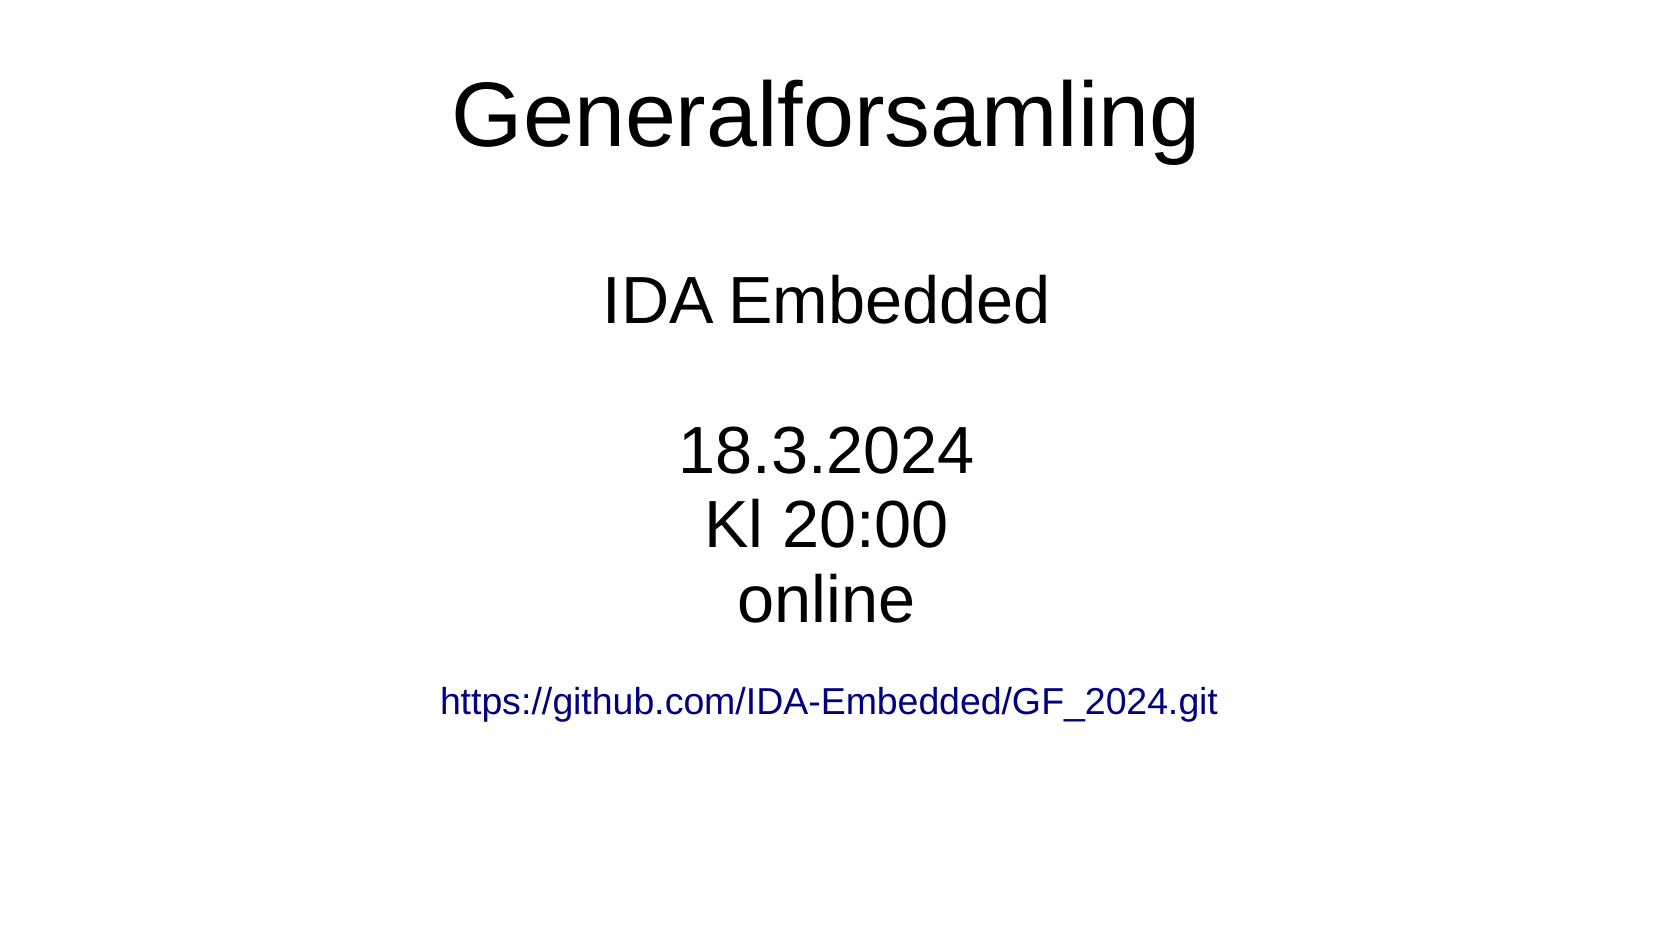

# Generalforsamling
IDA Embedded
18.3.2024
Kl 20:00
online
https://github.com/IDA-Embedded/GF_2024.git